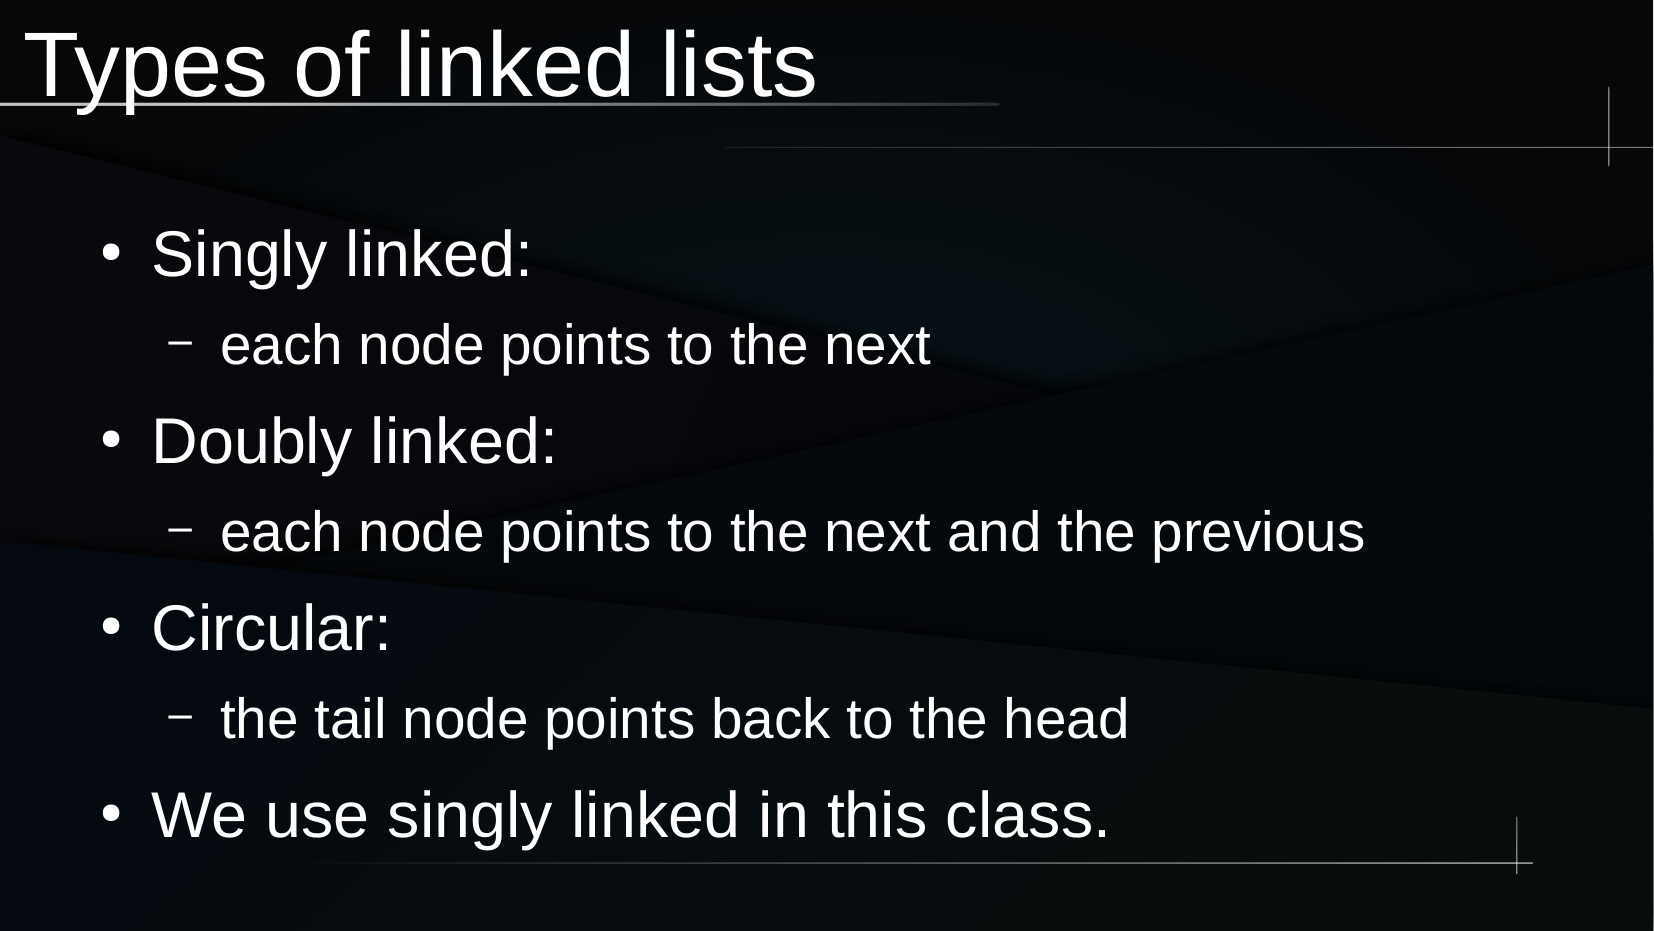

# Types of linked lists
Singly linked:
each node points to the next
Doubly linked:
each node points to the next and the previous
Circular:
the tail node points back to the head
We use singly linked in this class.